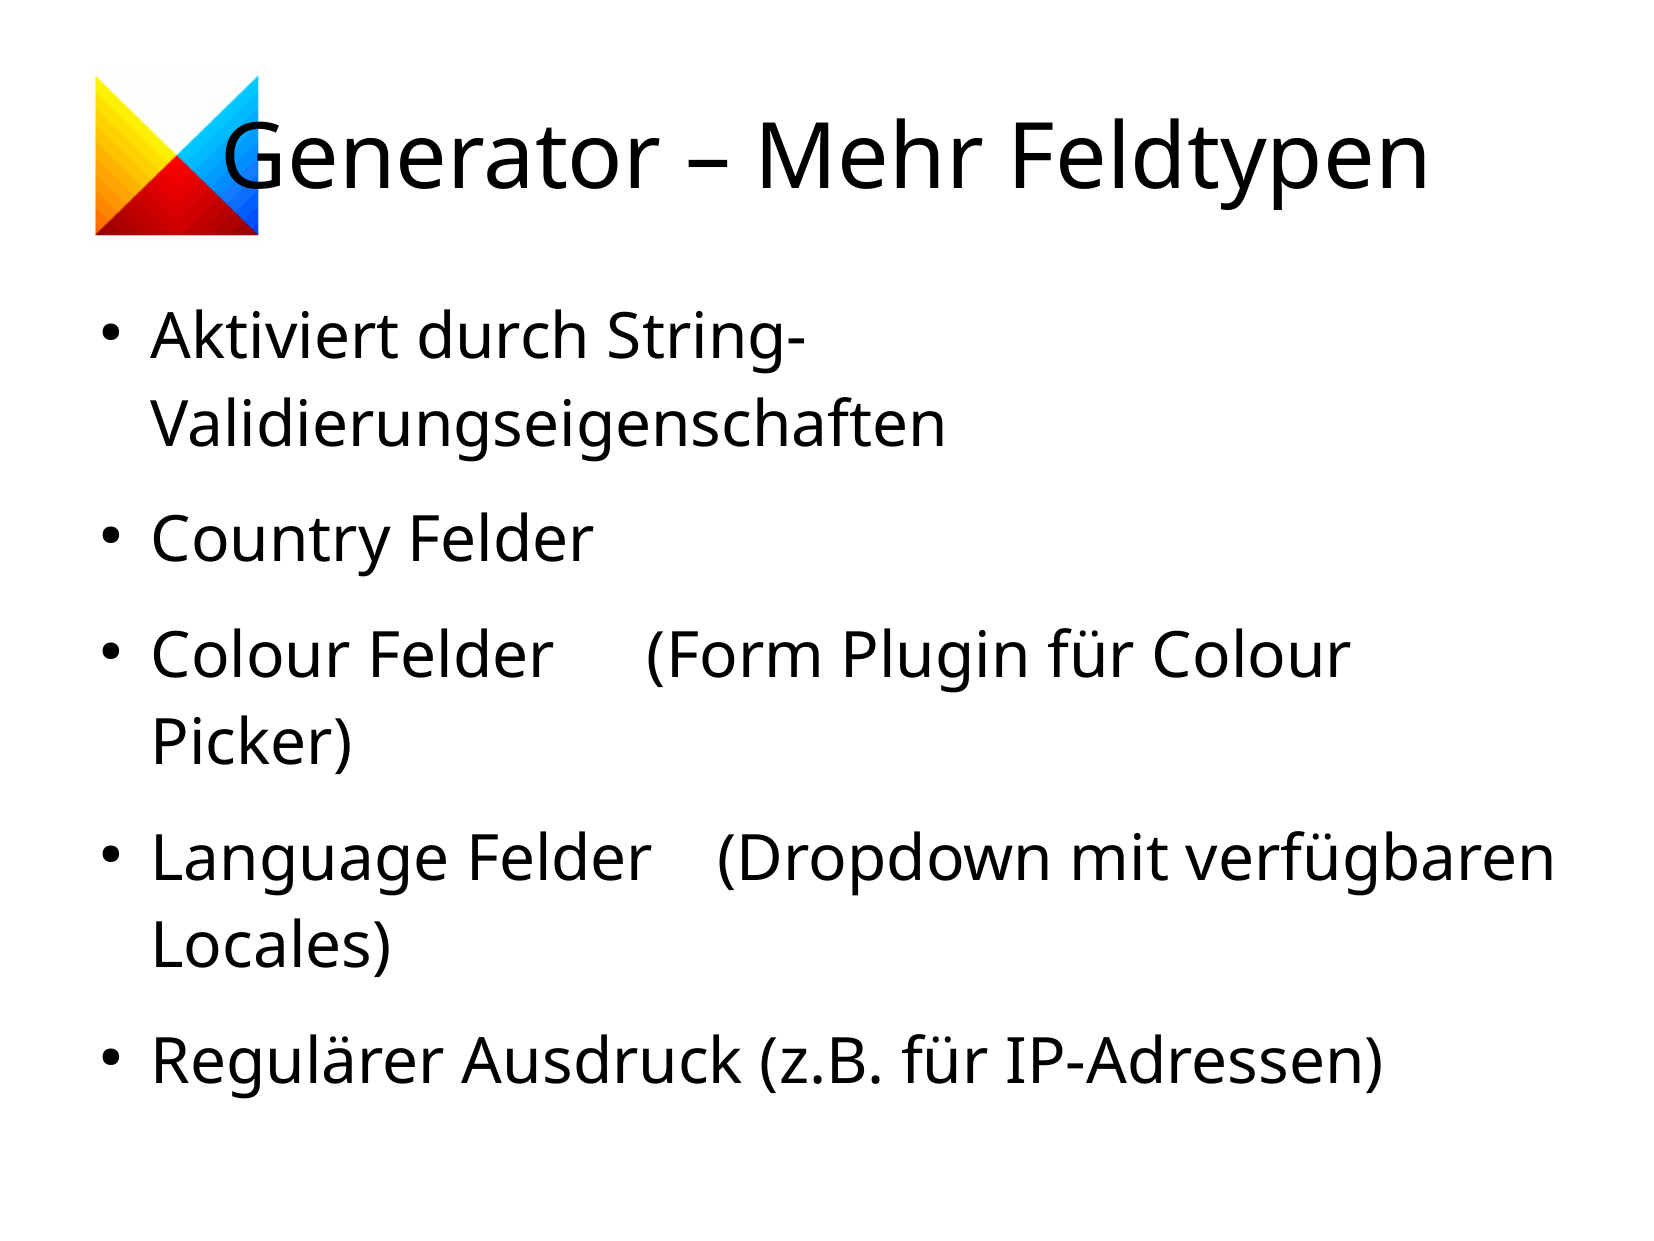

# Generator – Mehr Feldtypen
Aktiviert durch String-Validierungseigenschaften
Country Felder
Colour Felder		(Form Plugin für Colour Picker)
Language Felder	(Dropdown mit verfügbaren Locales)
Regulärer Ausdruck (z.B. für IP-Adressen)